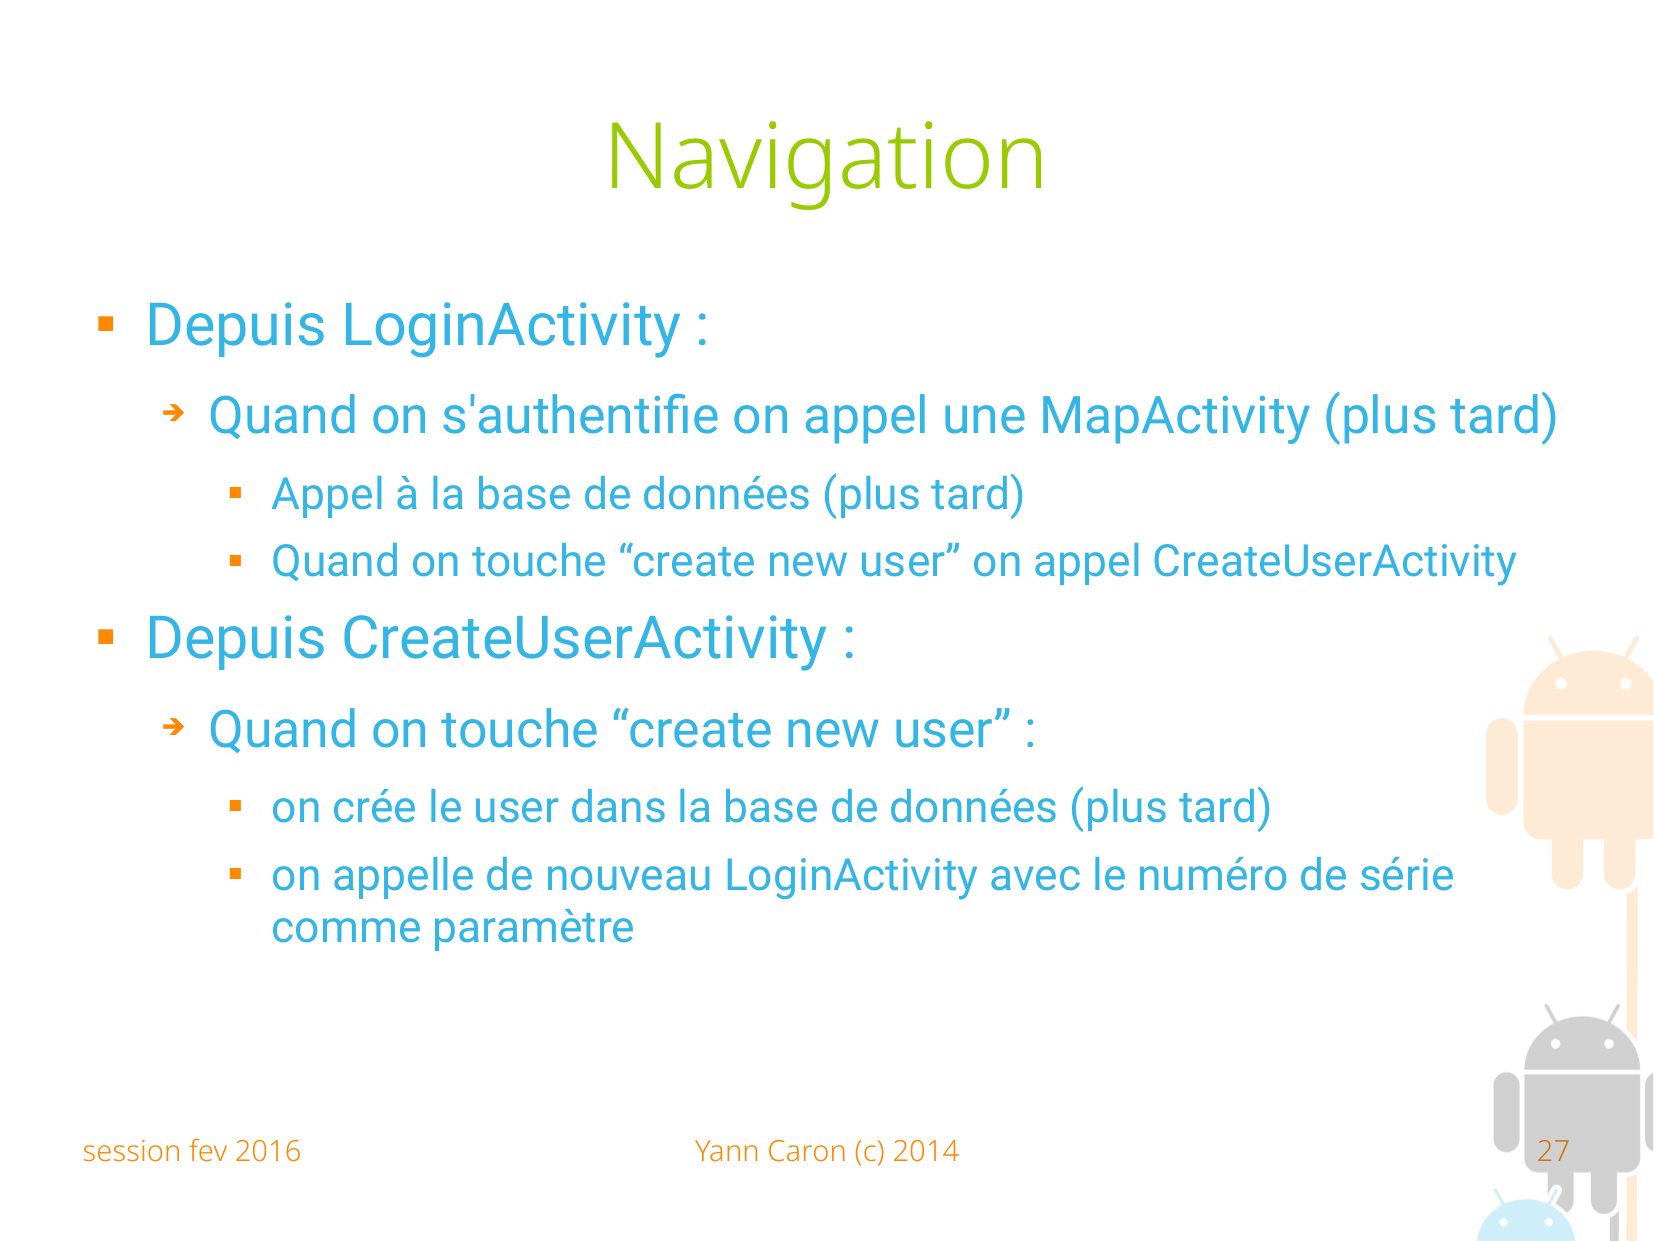

# Navigation
Depuis LoginActivity :
Quand on s'authentifie on appel une MapActivity (plus tard)
Appel à la base de données (plus tard)
Quand on touche “create new user” on appel CreateUserActivity
Depuis CreateUserActivity :
Quand on touche “create new user” :
on crée le user dans la base de données (plus tard)
on appelle de nouveau LoginActivity avec le numéro de série comme paramètre
session fev 2016
Yann Caron (c) 2014
27